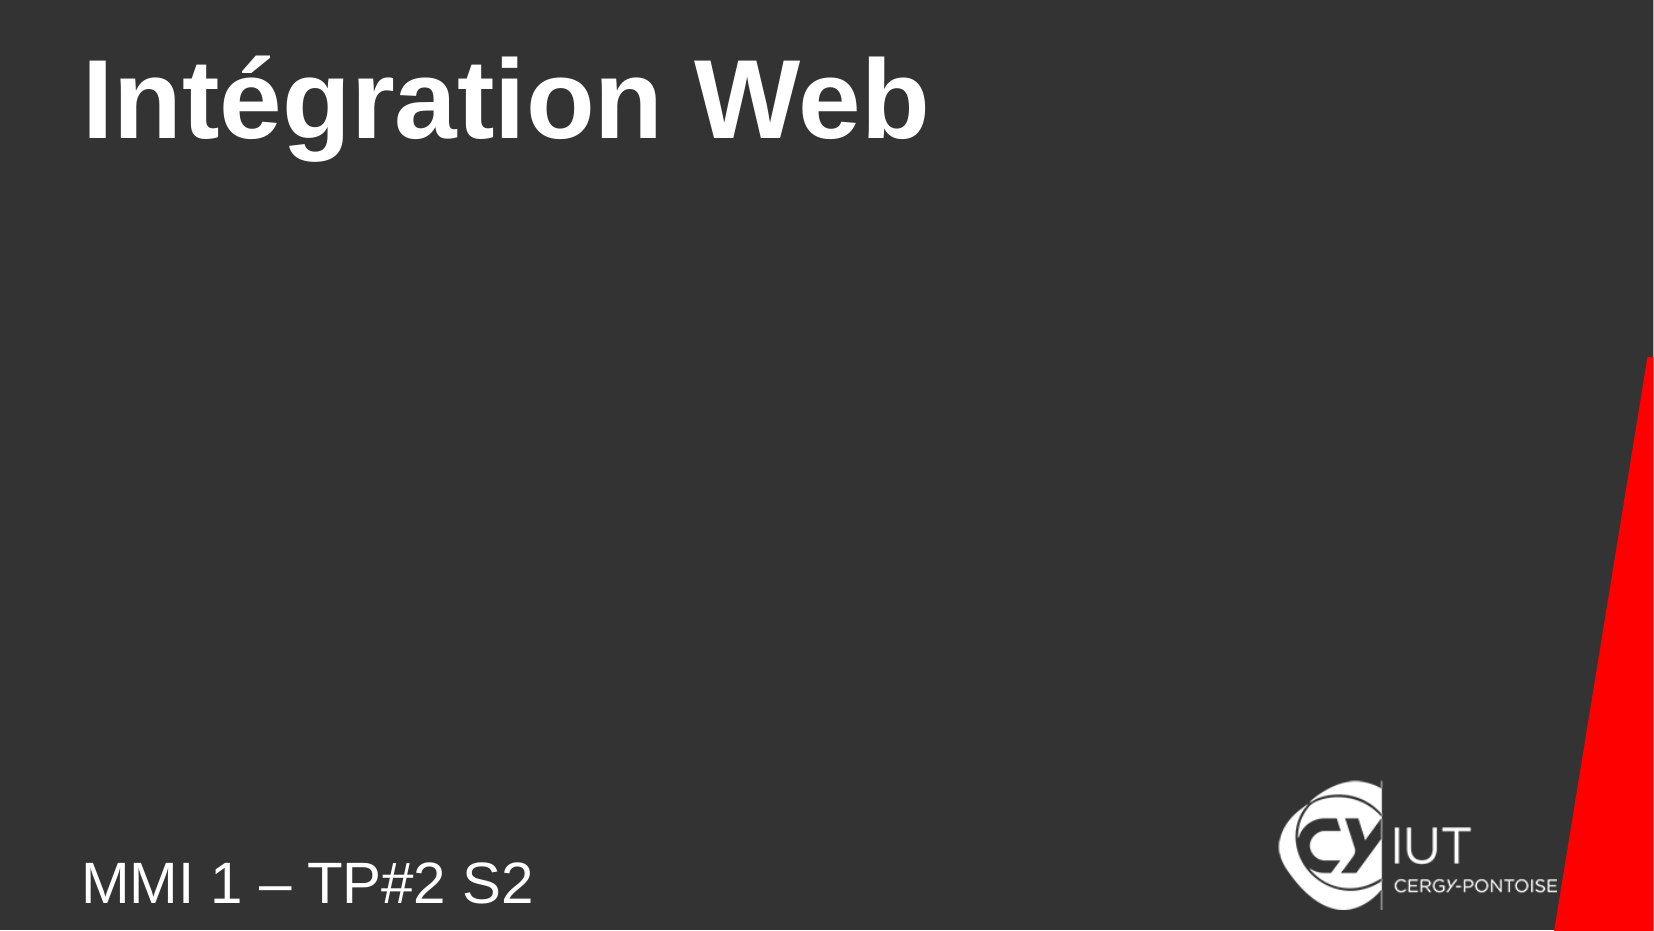

# Intégration Web
MMI 1 – TP#2 S2